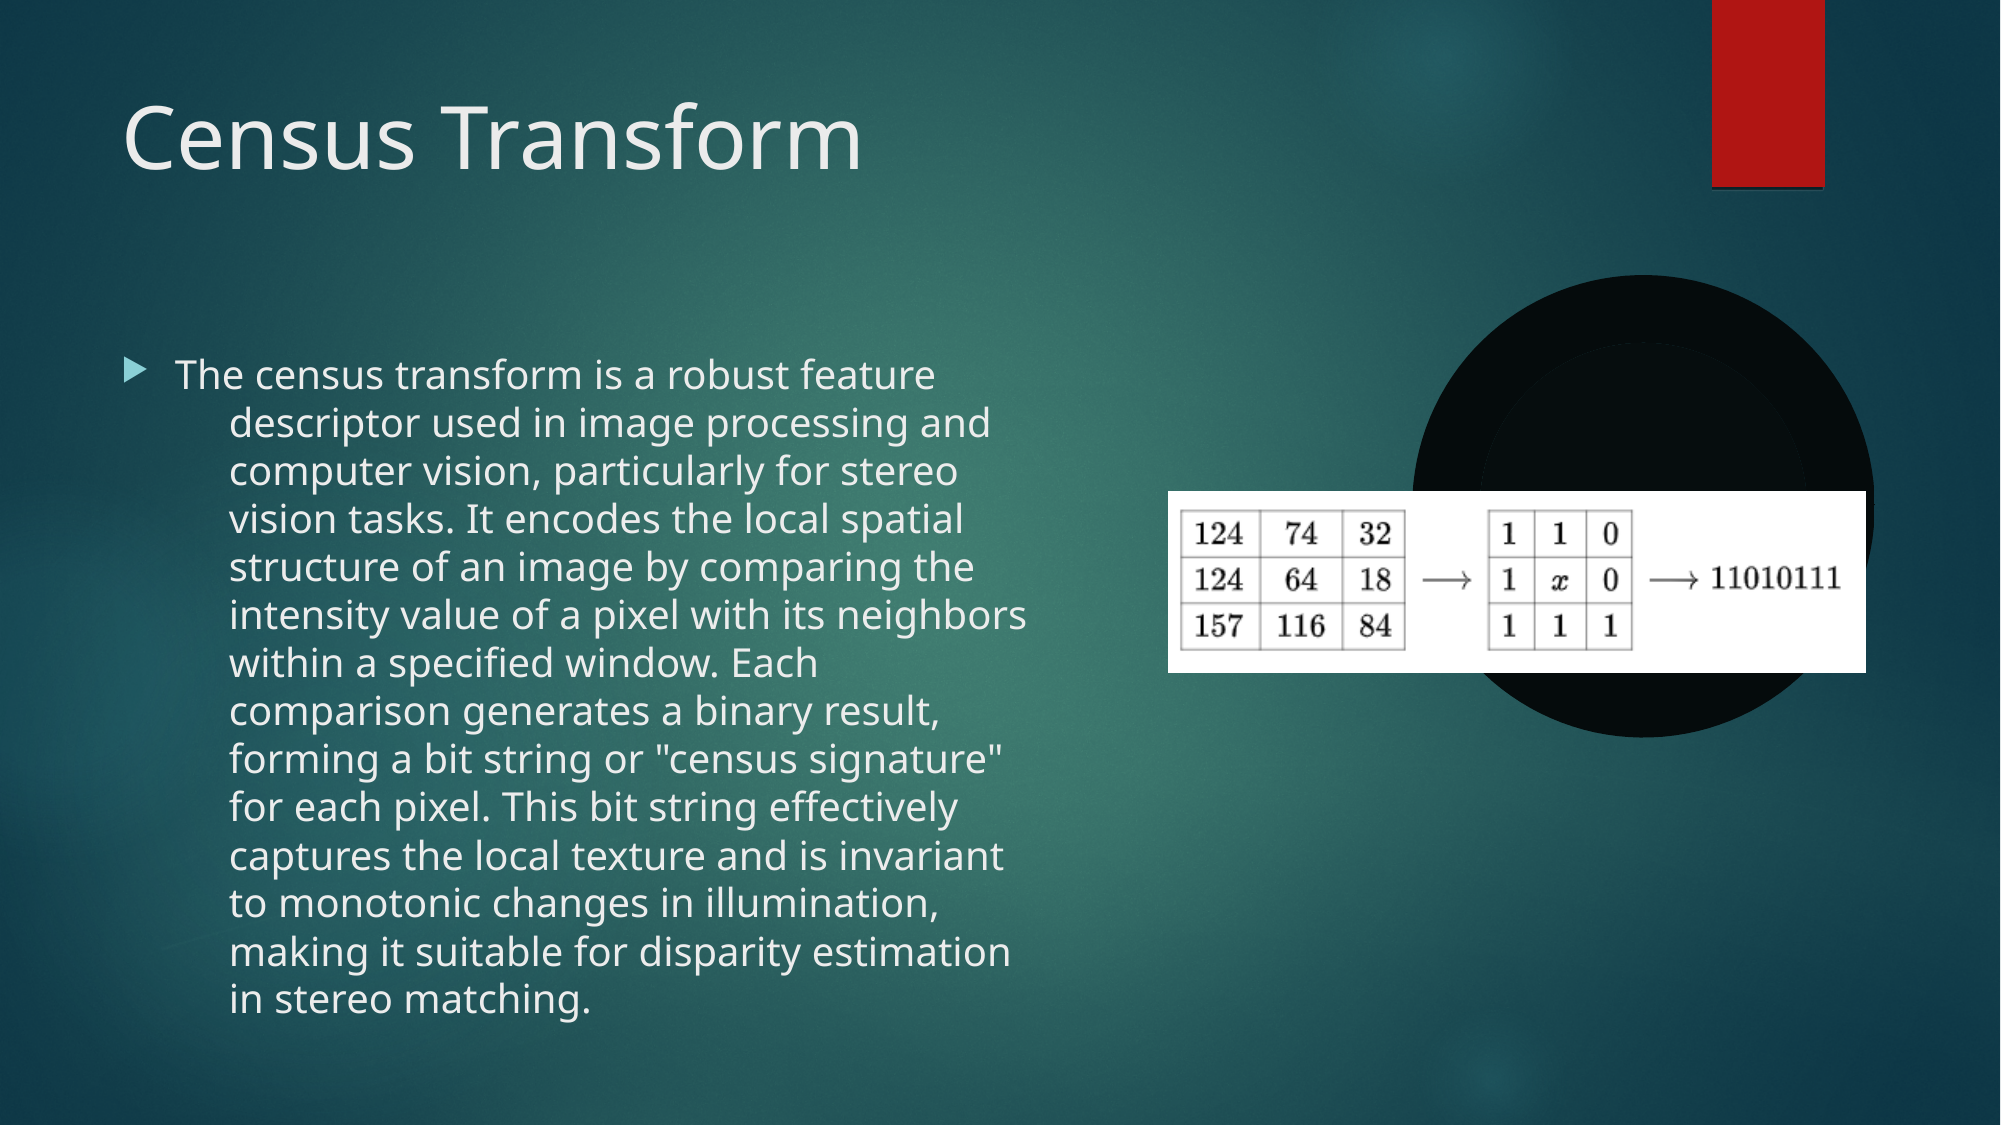

# Census Transform
The census transform is a robust feature descriptor used in image processing and computer vision, particularly for stereo vision tasks. It encodes the local spatial structure of an image by comparing the intensity value of a pixel with its neighbors within a specified window. Each comparison generates a binary result, forming a bit string or "census signature" for each pixel. This bit string effectively captures the local texture and is invariant to monotonic changes in illumination, making it suitable for disparity estimation in stereo matching.